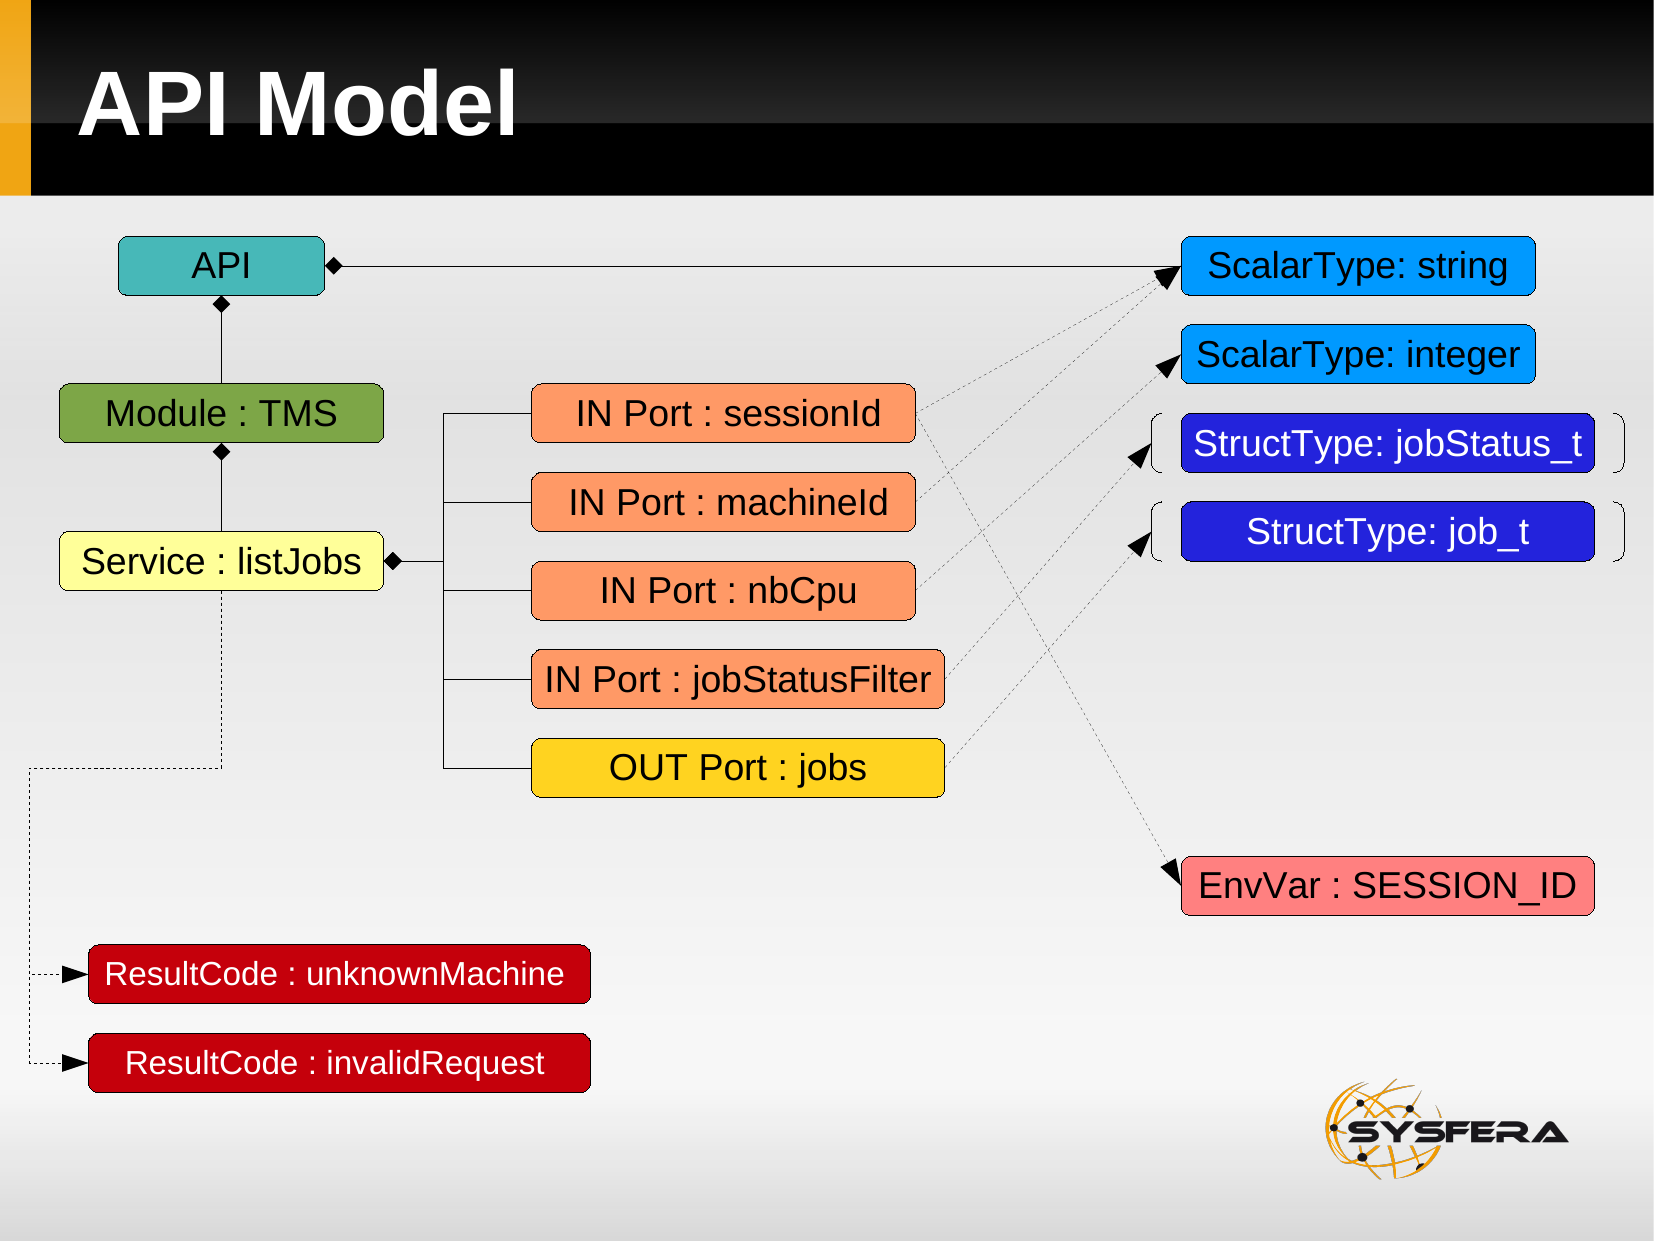

# API Model
API
ScalarType: string
ScalarType: integer
StructType: jobStatus_t
StructType: job_t
Module : TMS
 IN Port : sessionId
 IN Port : machineId
 IN Port : nbCpu
IN Port : jobStatusFilter
OUT Port : jobs
EnvVar : SESSION_ID
Service : listJobs
ResultCode : unknownMachine
ResultCode : invalidRequest